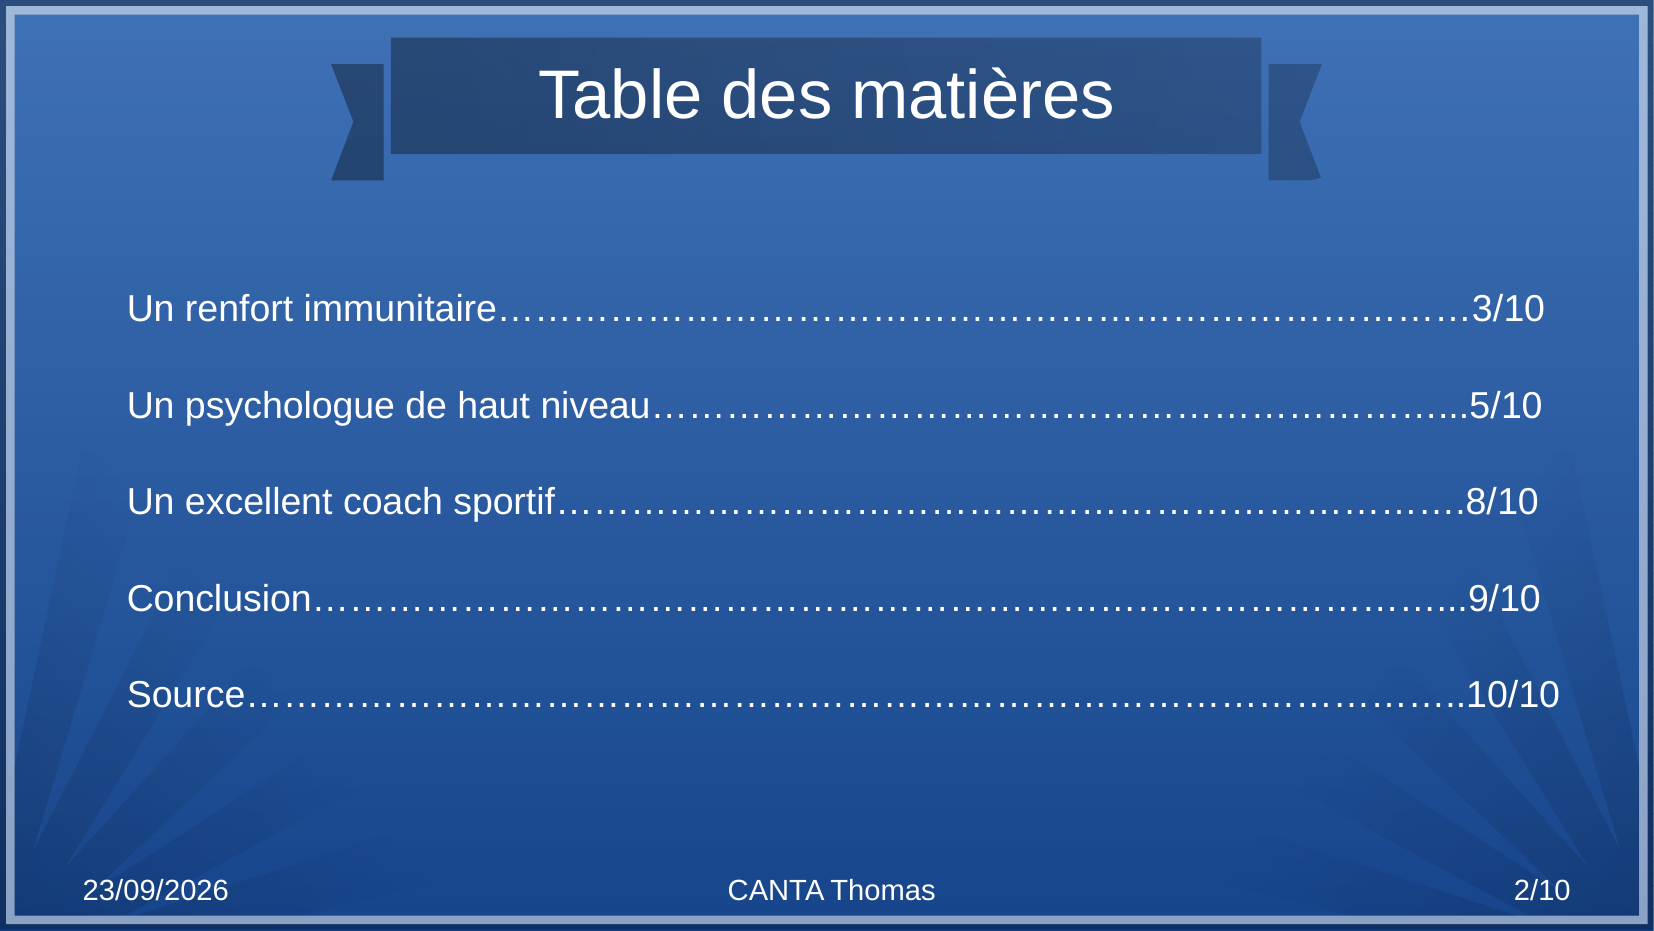

# Table des matières
	Un renfort immunitaire……………………………………………………………………3/10
	Un psychologue de haut niveau………………………………………………………...5/10
	Un excellent coach sportif……………………………………………………………….8/10
	Conclusion………………………………………………………………………………...9/10
	Source……………………………………………………………………………………..10/10
2